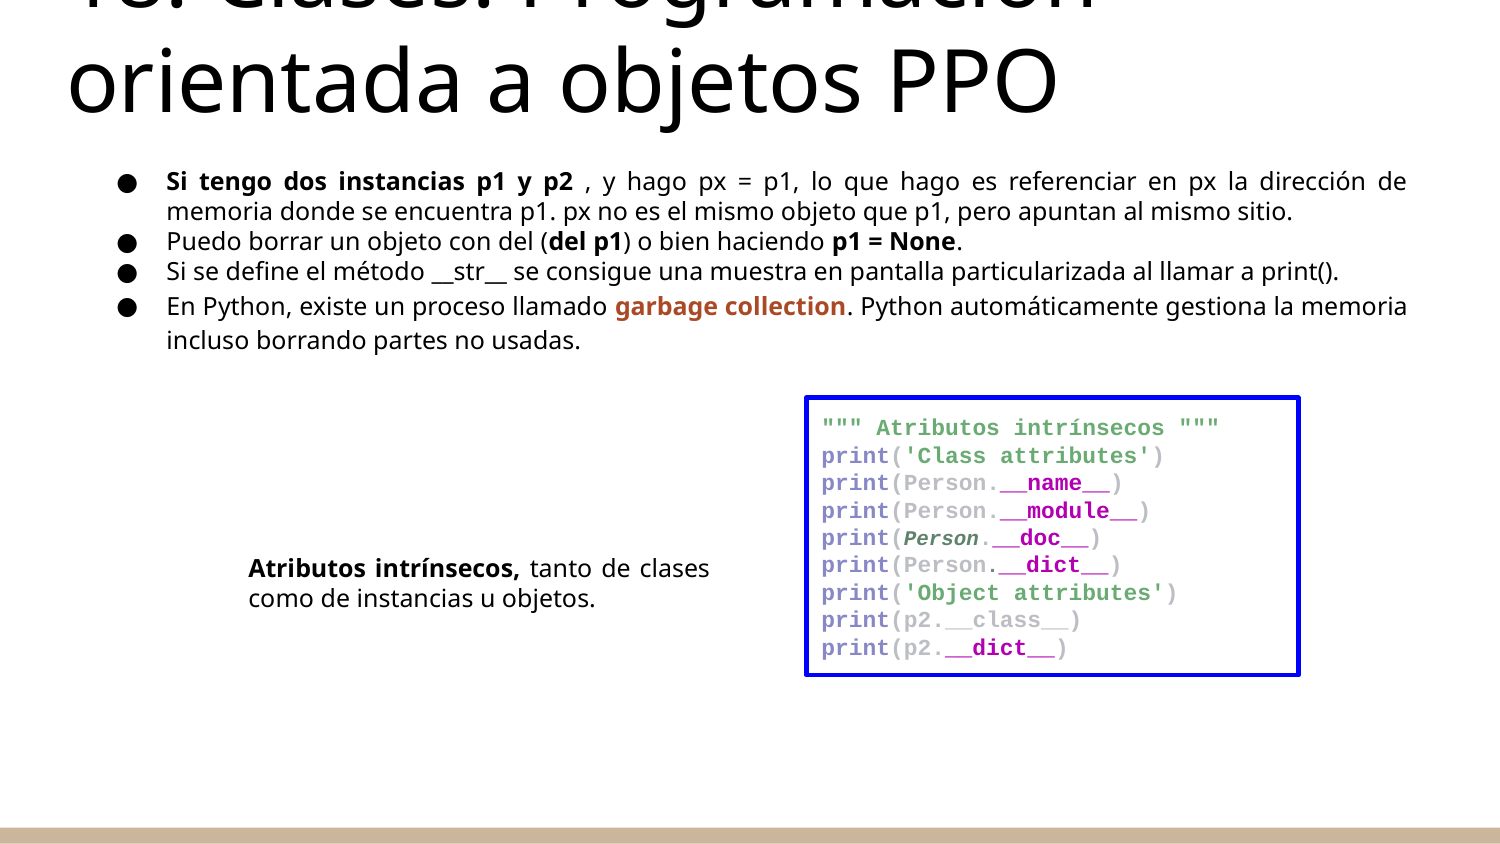

# 18. Clases. Programación orientada a objetos PPO
Si tengo dos instancias p1 y p2 , y hago px = p1, lo que hago es referenciar en px la dirección de memoria donde se encuentra p1. px no es el mismo objeto que p1, pero apuntan al mismo sitio.
Puedo borrar un objeto con del (del p1) o bien haciendo p1 = None.
Si se define el método __str__ se consigue una muestra en pantalla particularizada al llamar a print().
En Python, existe un proceso llamado garbage collection. Python automáticamente gestiona la memoria incluso borrando partes no usadas.
""" Atributos intrínsecos """
print('Class attributes')
print(Person.__name__)
print(Person.__module__)
print(Person.__doc__)
print(Person.__dict__)
print('Object attributes')
print(p2.__class__)
print(p2.__dict__)
Atributos intrínsecos, tanto de clases como de instancias u objetos.